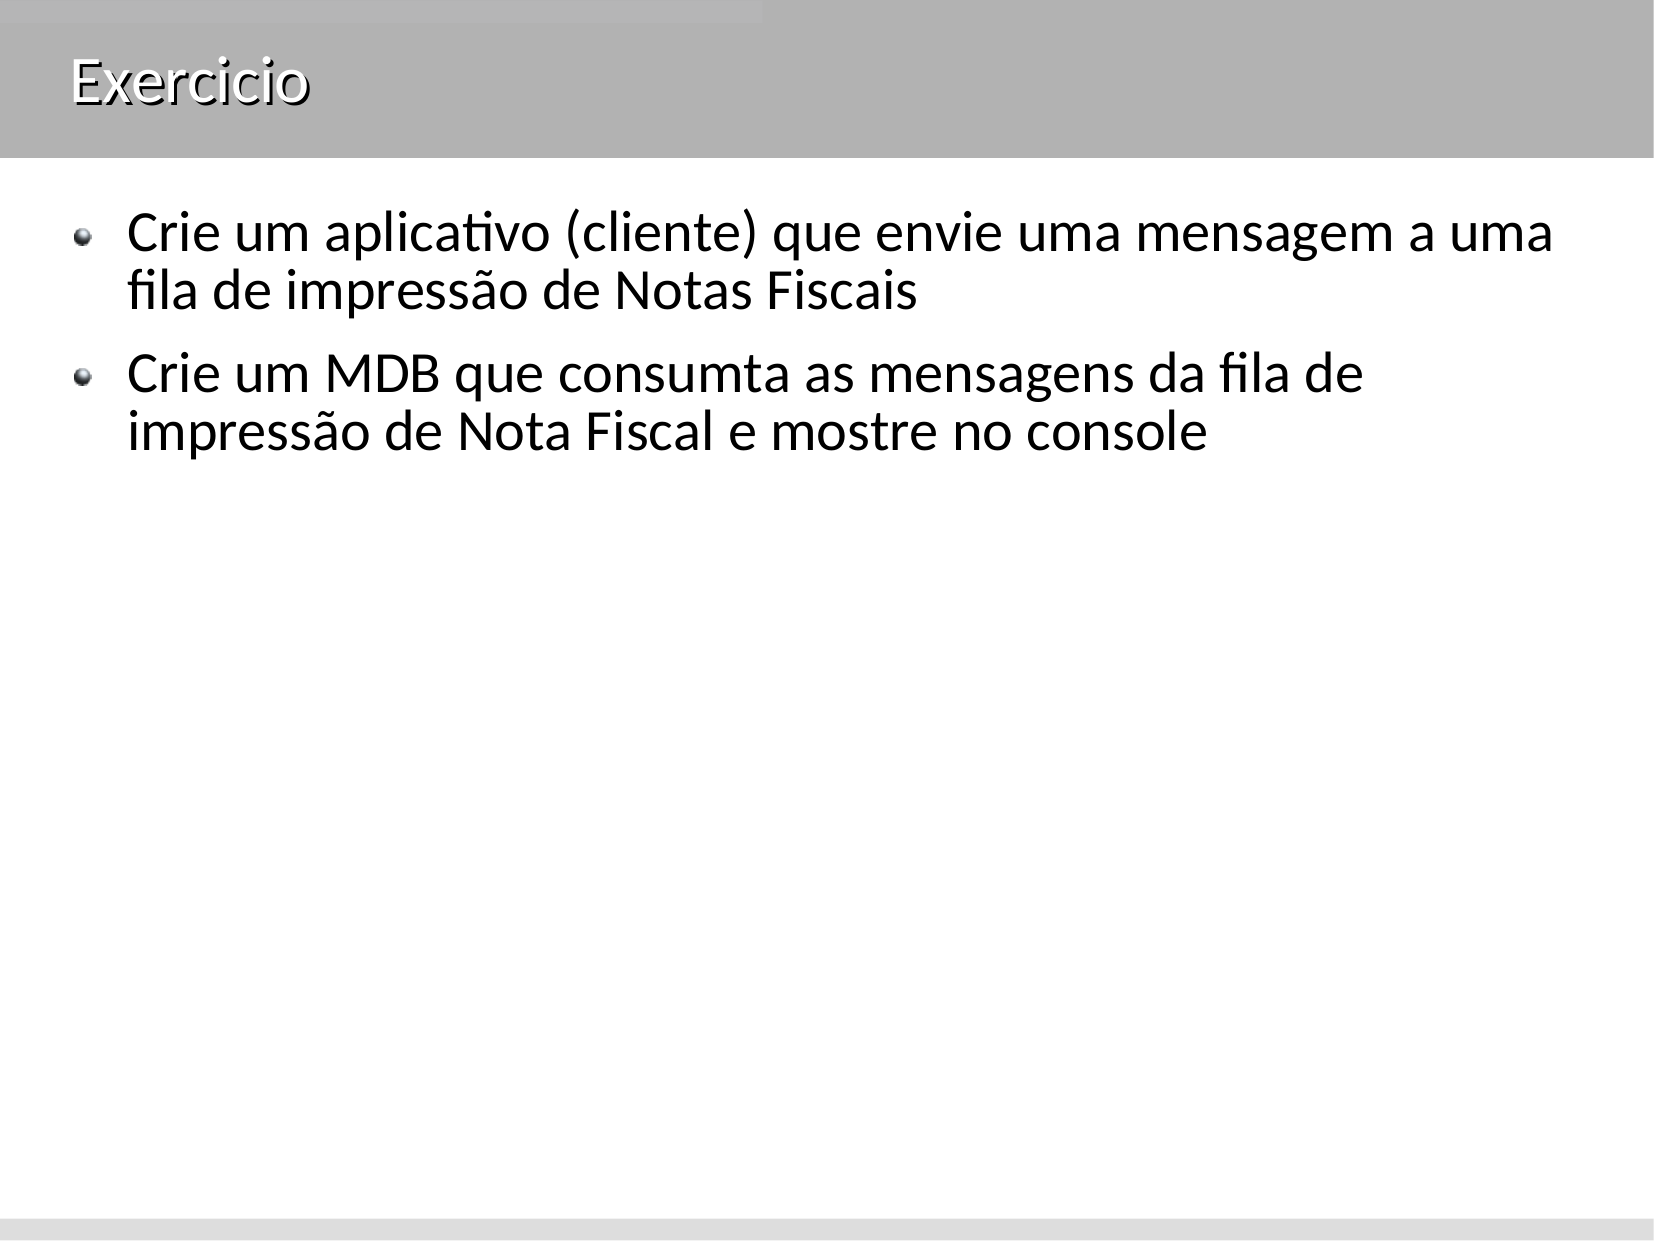

# Exercicio
Crie um aplicativo (cliente) que envie uma mensagem a uma fila de impressão de Notas Fiscais
Crie um MDB que consumta as mensagens da fila de impressão de Nota Fiscal e mostre no console